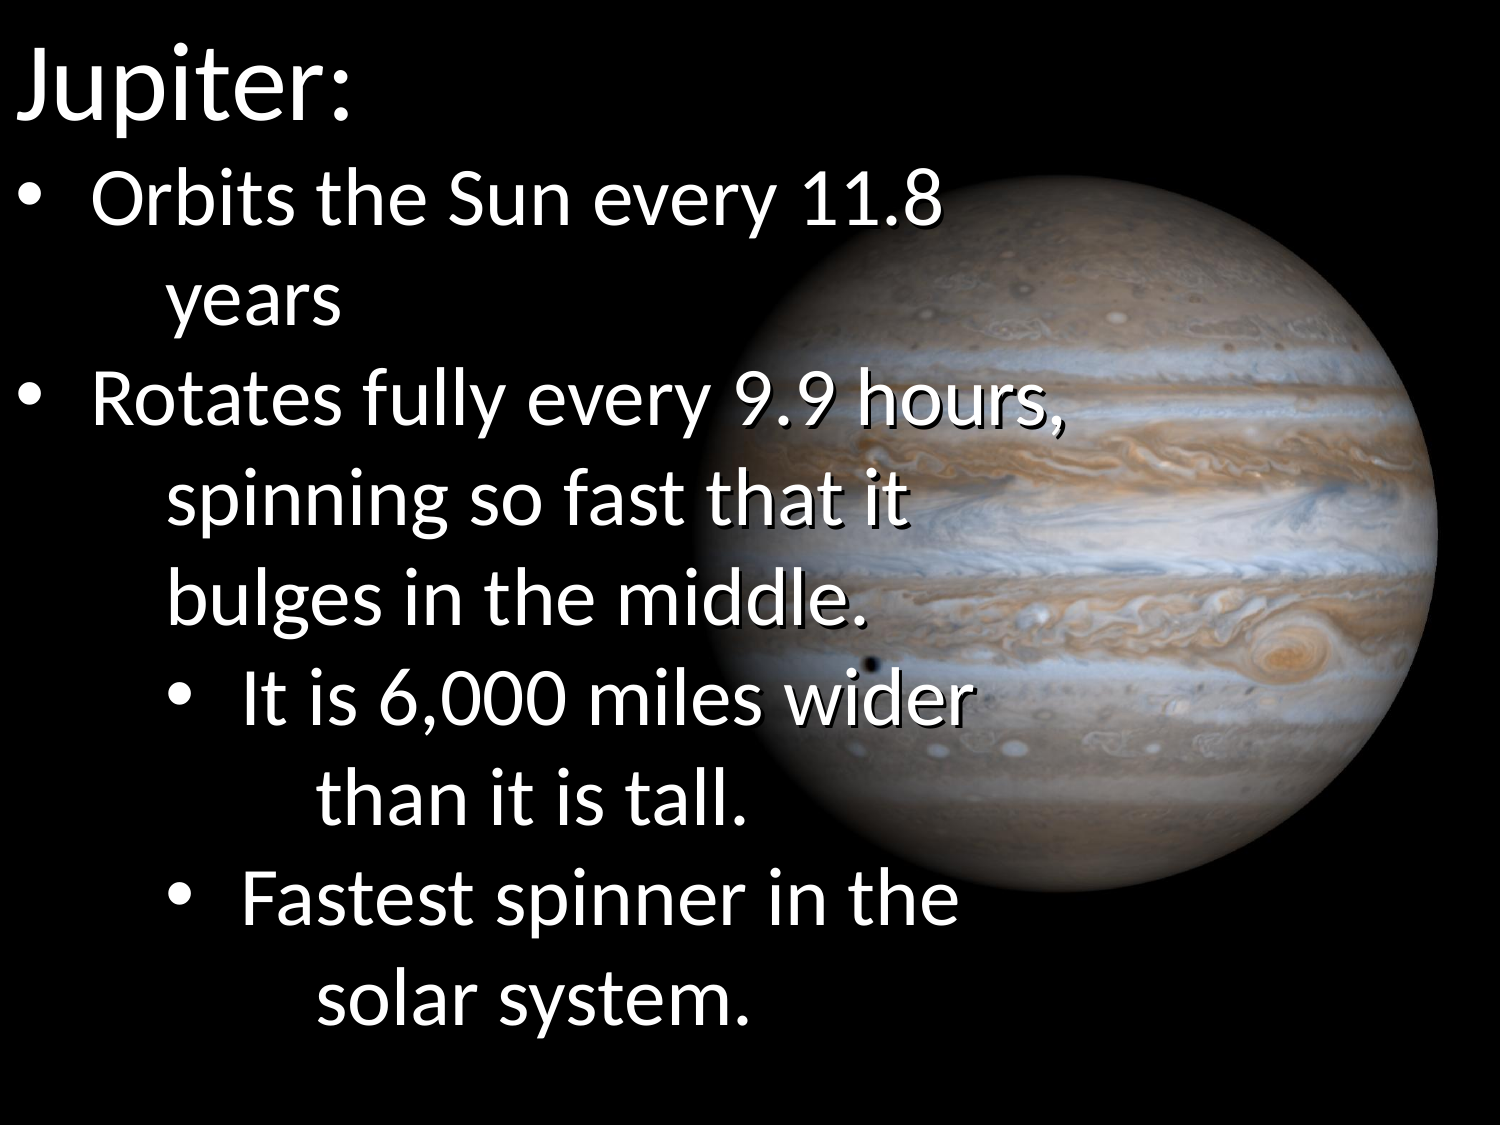

Jupiter:
Orbits the Sun every 11.8 years
Rotates fully every 9.9 hours, spinning so fast that it bulges in the middle.
It is 6,000 miles wider than it is tall.
Fastest spinner in the solar system.